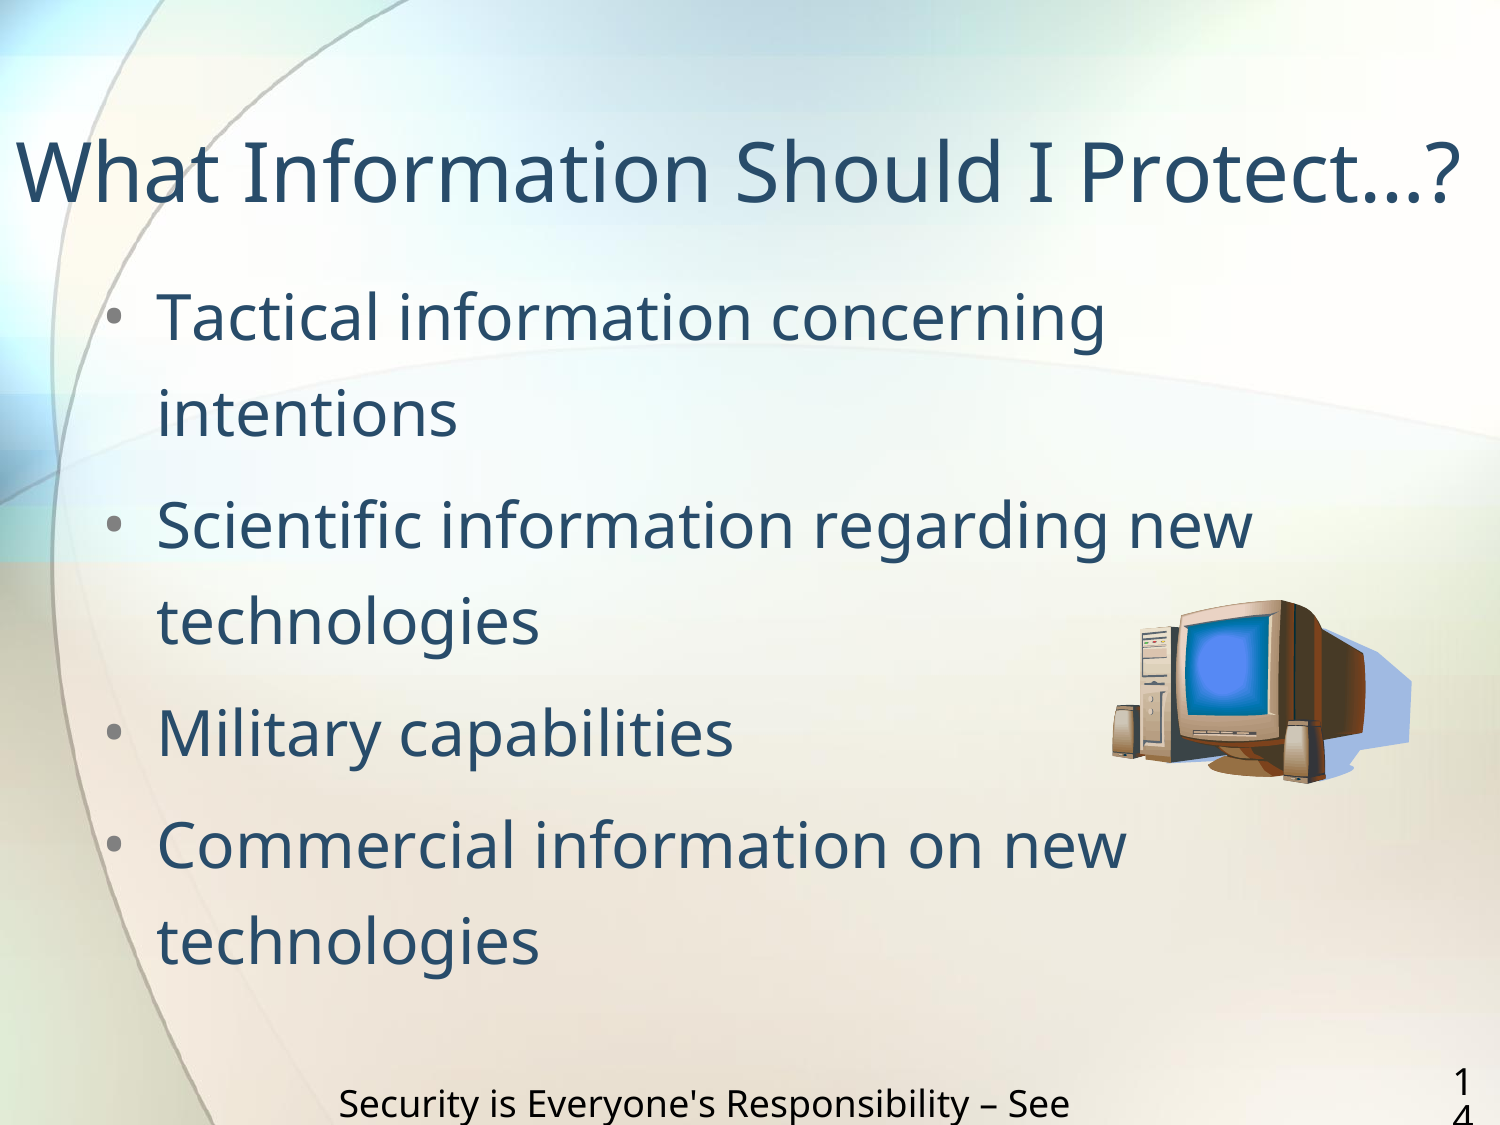

What Information Should I Protect…?
# Tactical information concerning intentions
Scientific information regarding new technologies
Military capabilities
Commercial information on new technologies
Security is Everyone's Responsibility – See Something, Say Something!